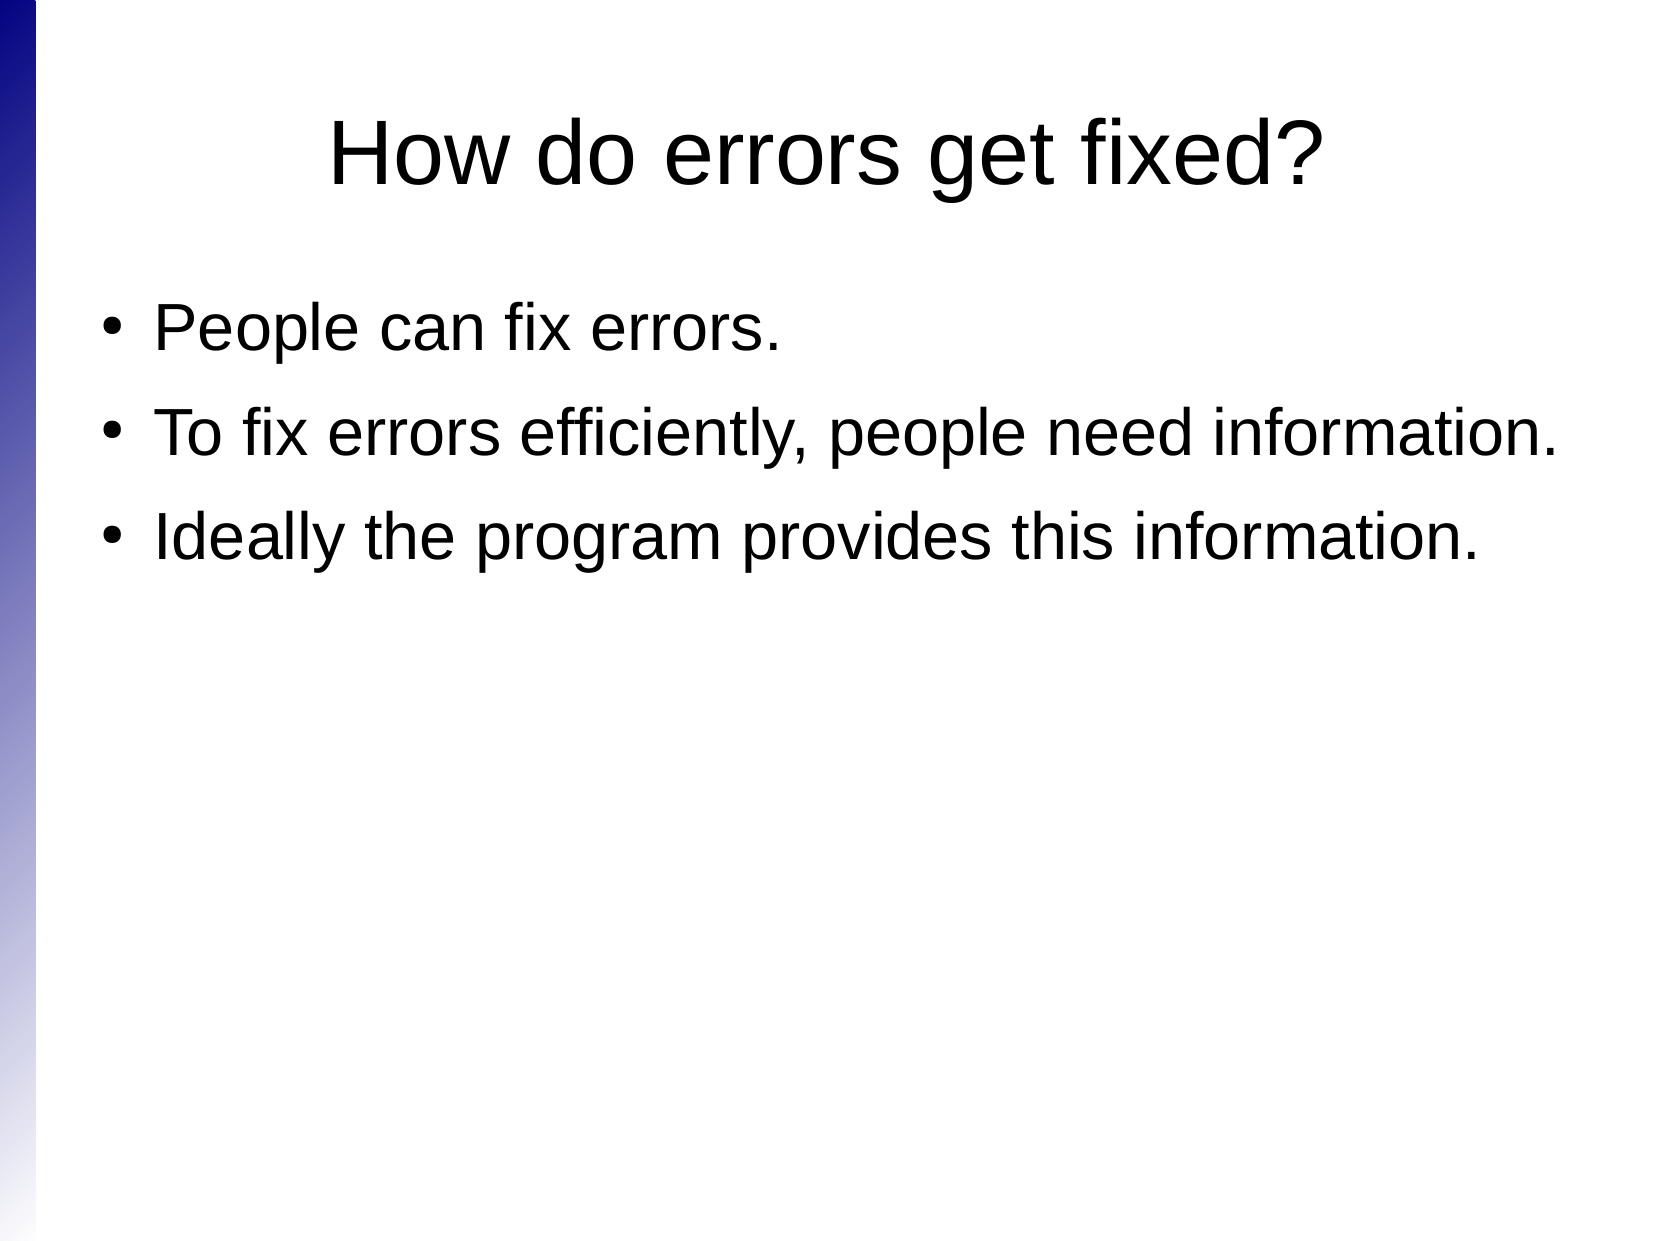

# How do errors get fixed?
People can fix errors.
To fix errors efficiently, people need information.
Ideally the program provides this information.